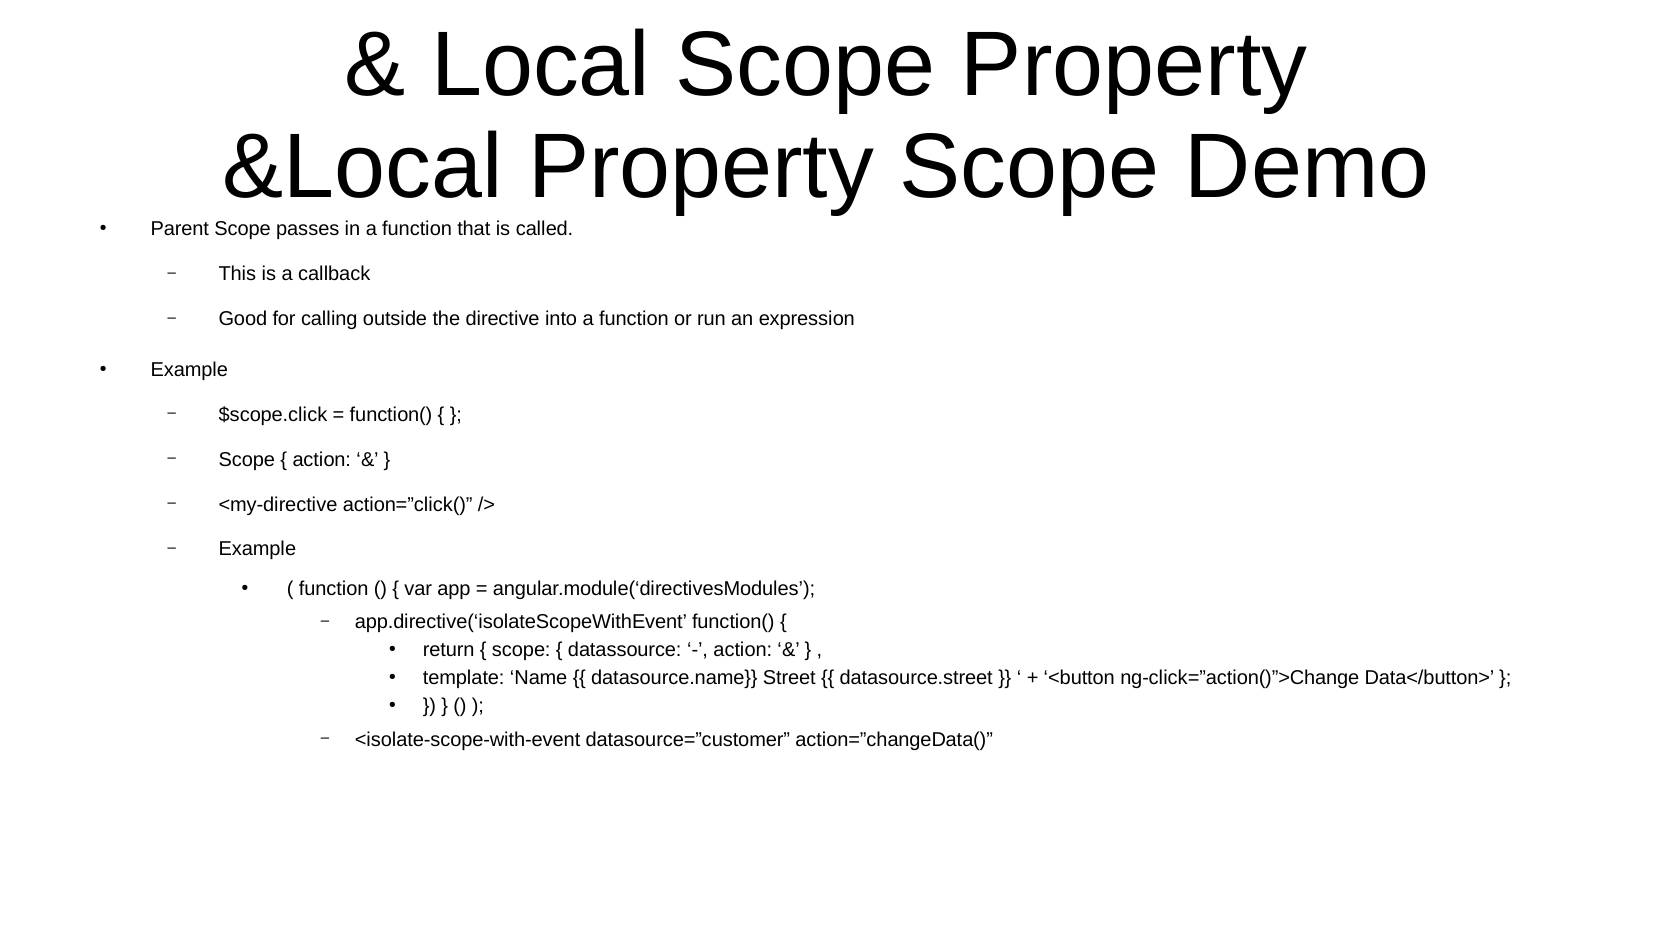

# & Local Scope Property &Local Property Scope Demo
Parent Scope passes in a function that is called.
This is a callback
Good for calling outside the directive into a function or run an expression
Example
$scope.click = function() { };
Scope { action: ‘&’ }
<my-directive action=”click()” />
Example
( function () { var app = angular.module(‘directivesModules’);
app.directive(‘isolateScopeWithEvent’ function() {
return { scope: { datassource: ‘-’, action: ‘&’ } ,
template: ‘Name {{ datasource.name}} Street {{ datasource.street }} ‘ + ‘<button ng-click=”action()”>Change Data</button>’ };
}) } () );
<isolate-scope-with-event datasource=”customer” action=”changeData()”